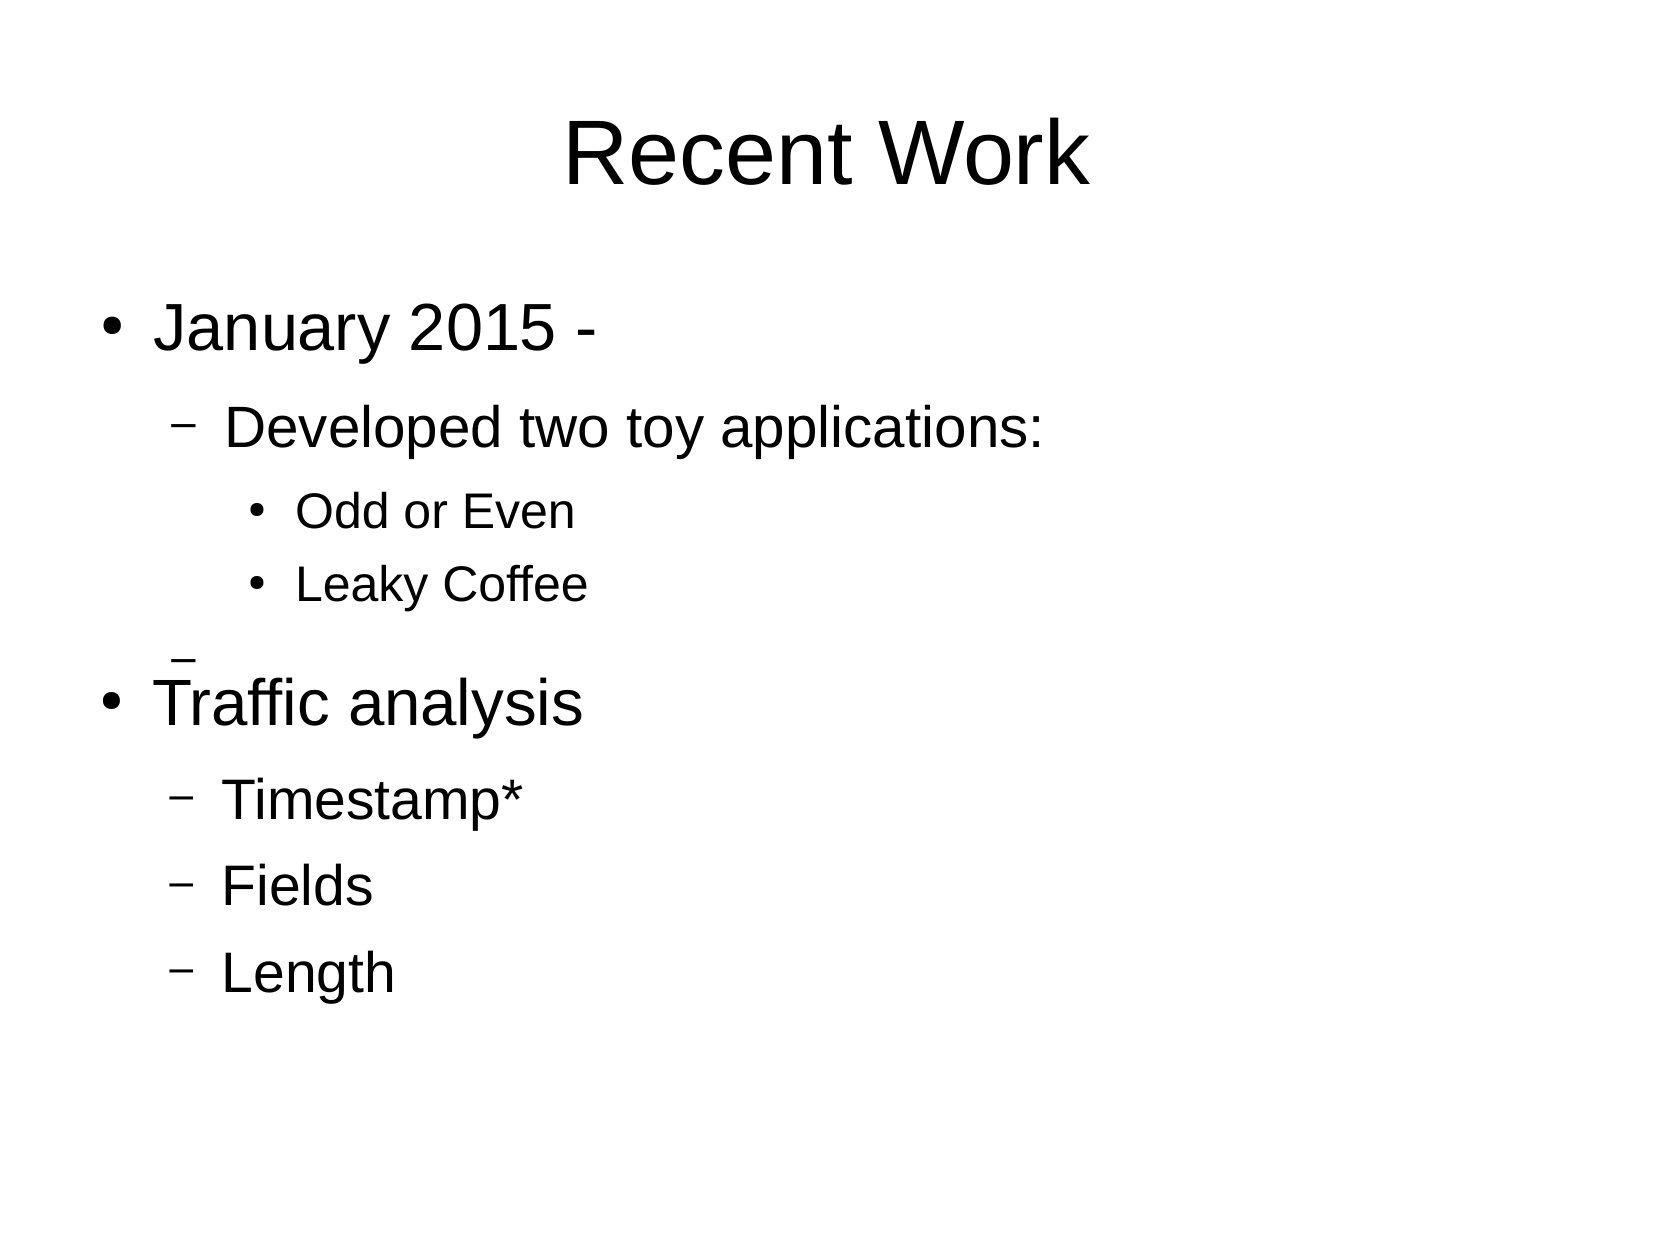

# Recent Work
January 2015 -
Developed two toy applications:
Odd or Even
Leaky Coffee
Traffic analysis
Timestamp*
Fields
Length